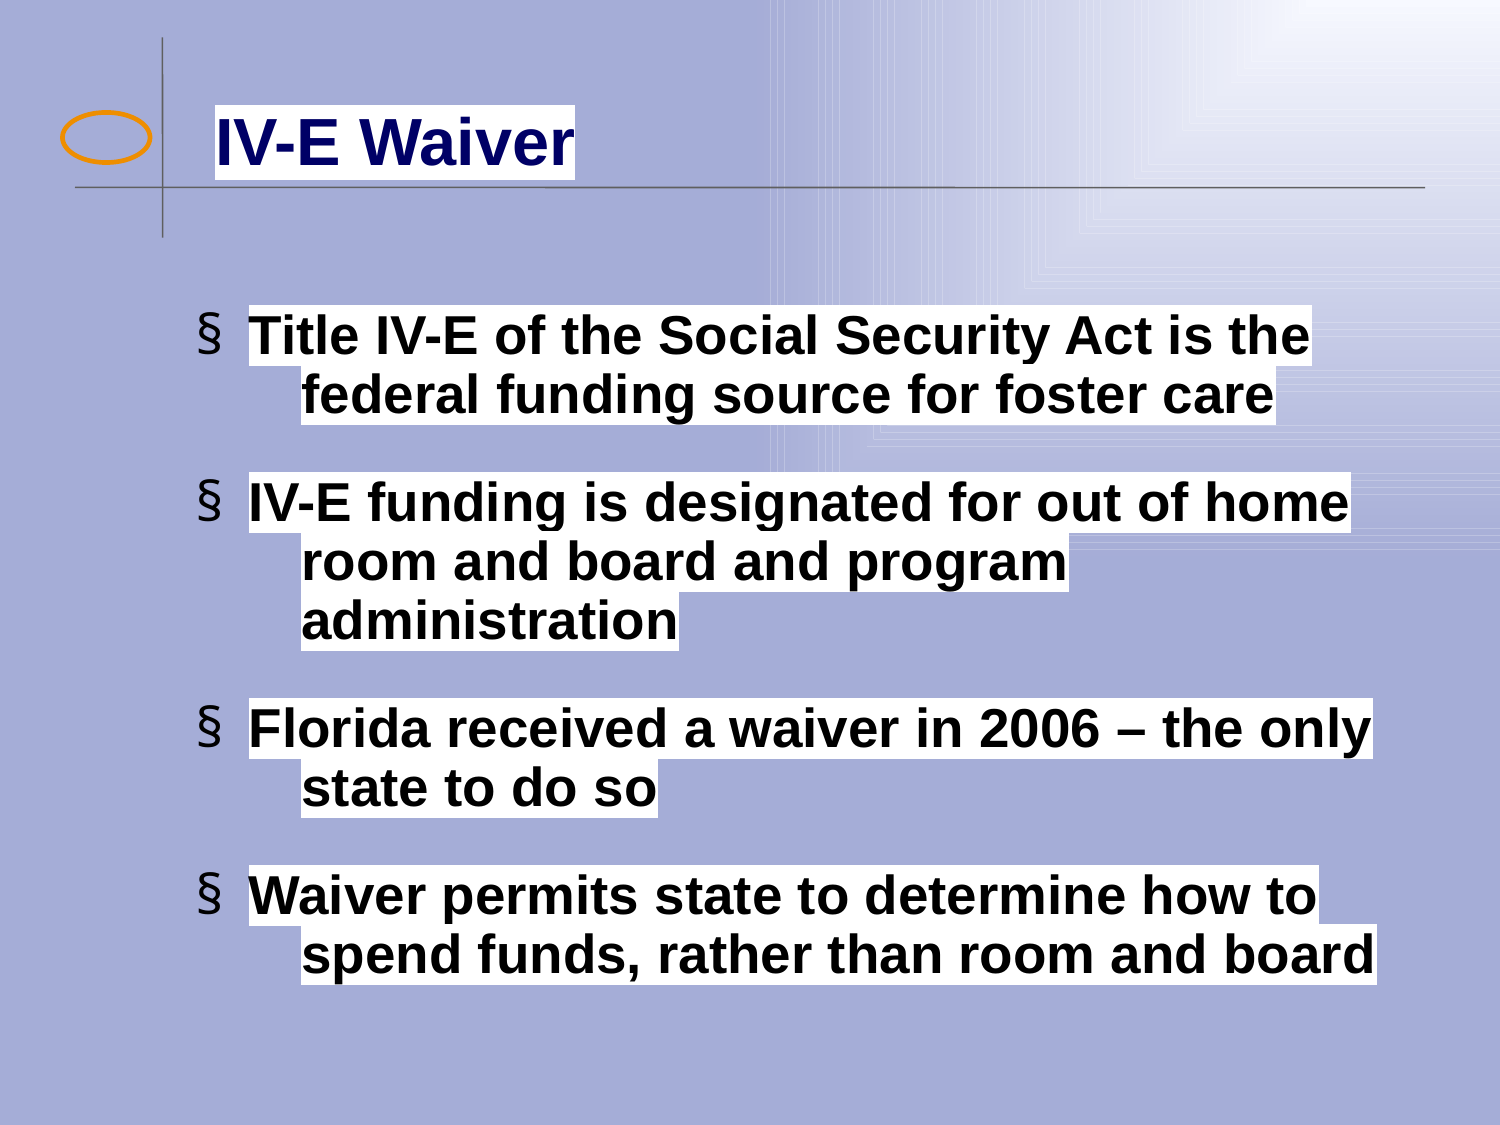

# IV-E Waiver
Title IV-E of the Social Security Act is the federal funding source for foster care
IV-E funding is designated for out of home room and board and program administration
Florida received a waiver in 2006 – the only state to do so
Waiver permits state to determine how to spend funds, rather than room and board